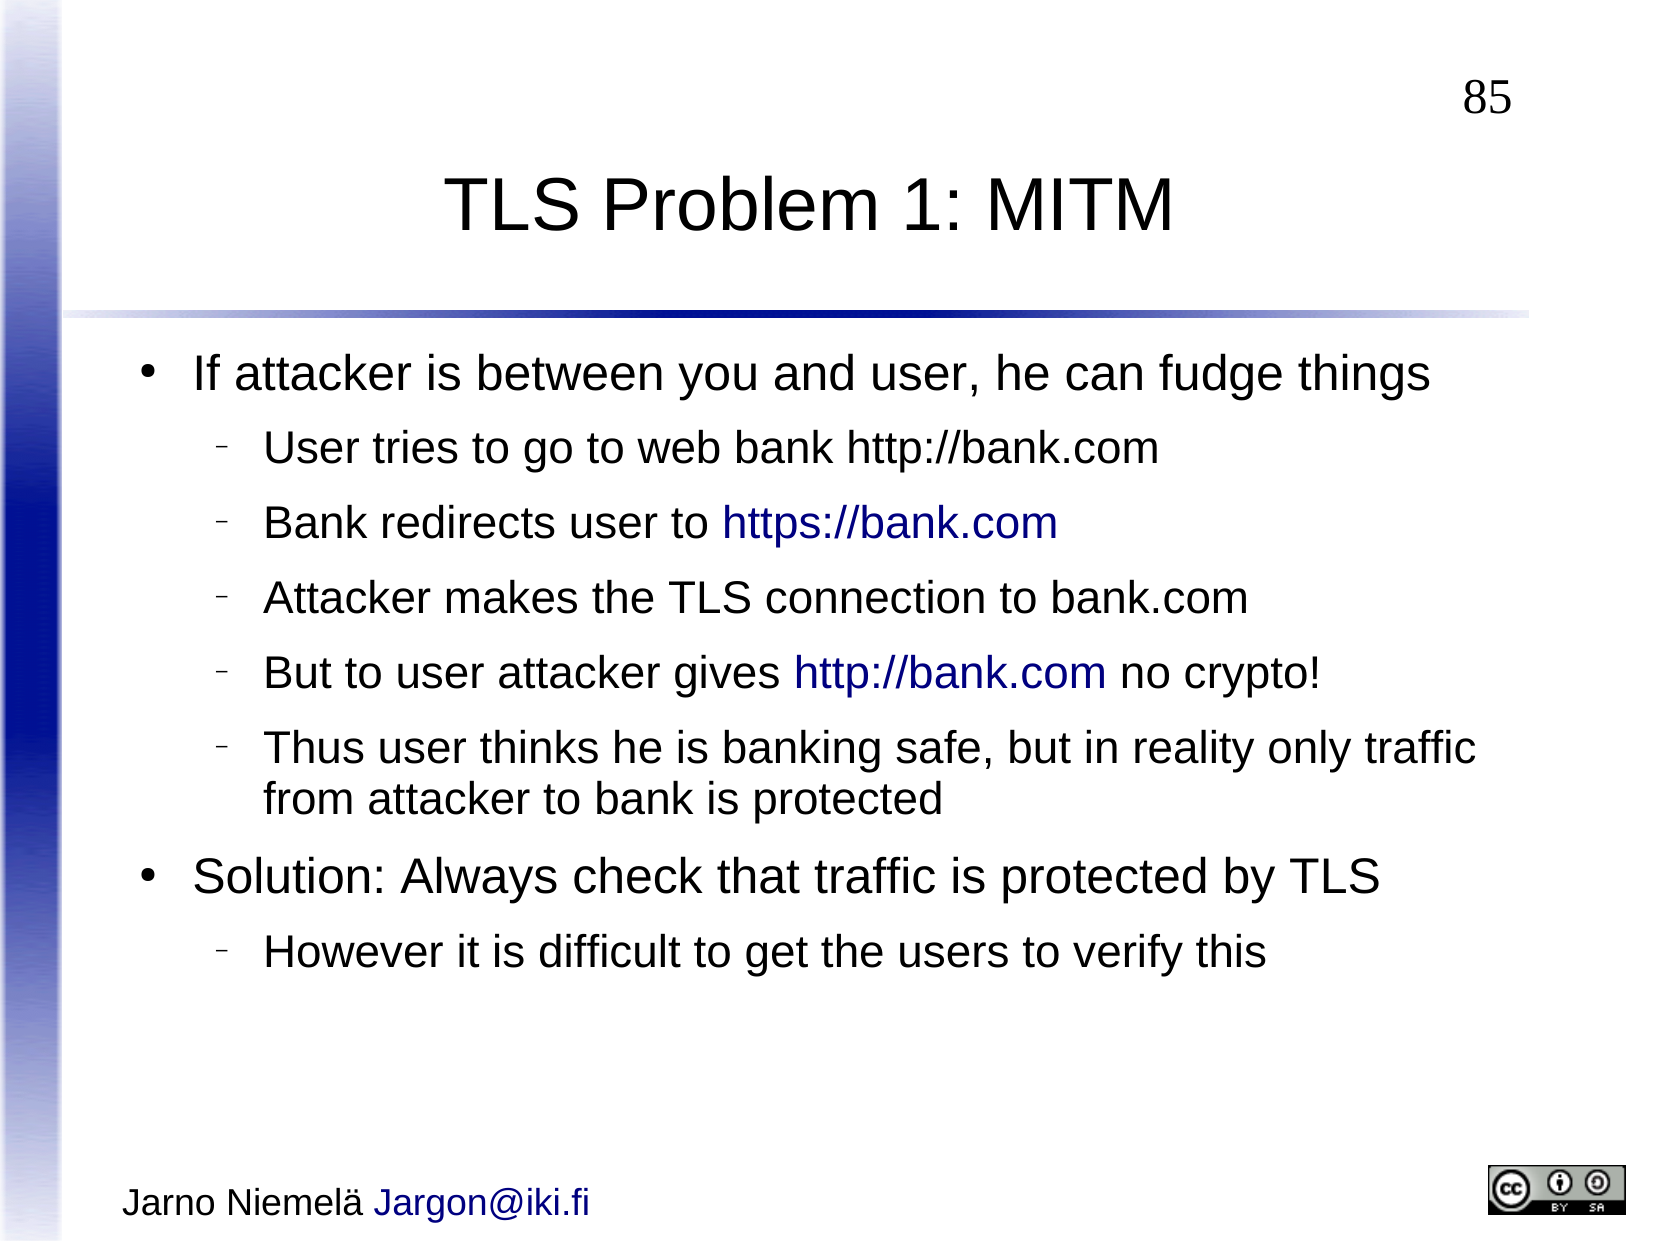

# TLS Problem 1: MITM
If attacker is between you and user, he can fudge things
User tries to go to web bank http://bank.com
Bank redirects user to https://bank.com
Attacker makes the TLS connection to bank.com
But to user attacker gives http://bank.com no crypto!
Thus user thinks he is banking safe, but in reality only traffic from attacker to bank is protected
Solution: Always check that traffic is protected by TLS
However it is difficult to get the users to verify this